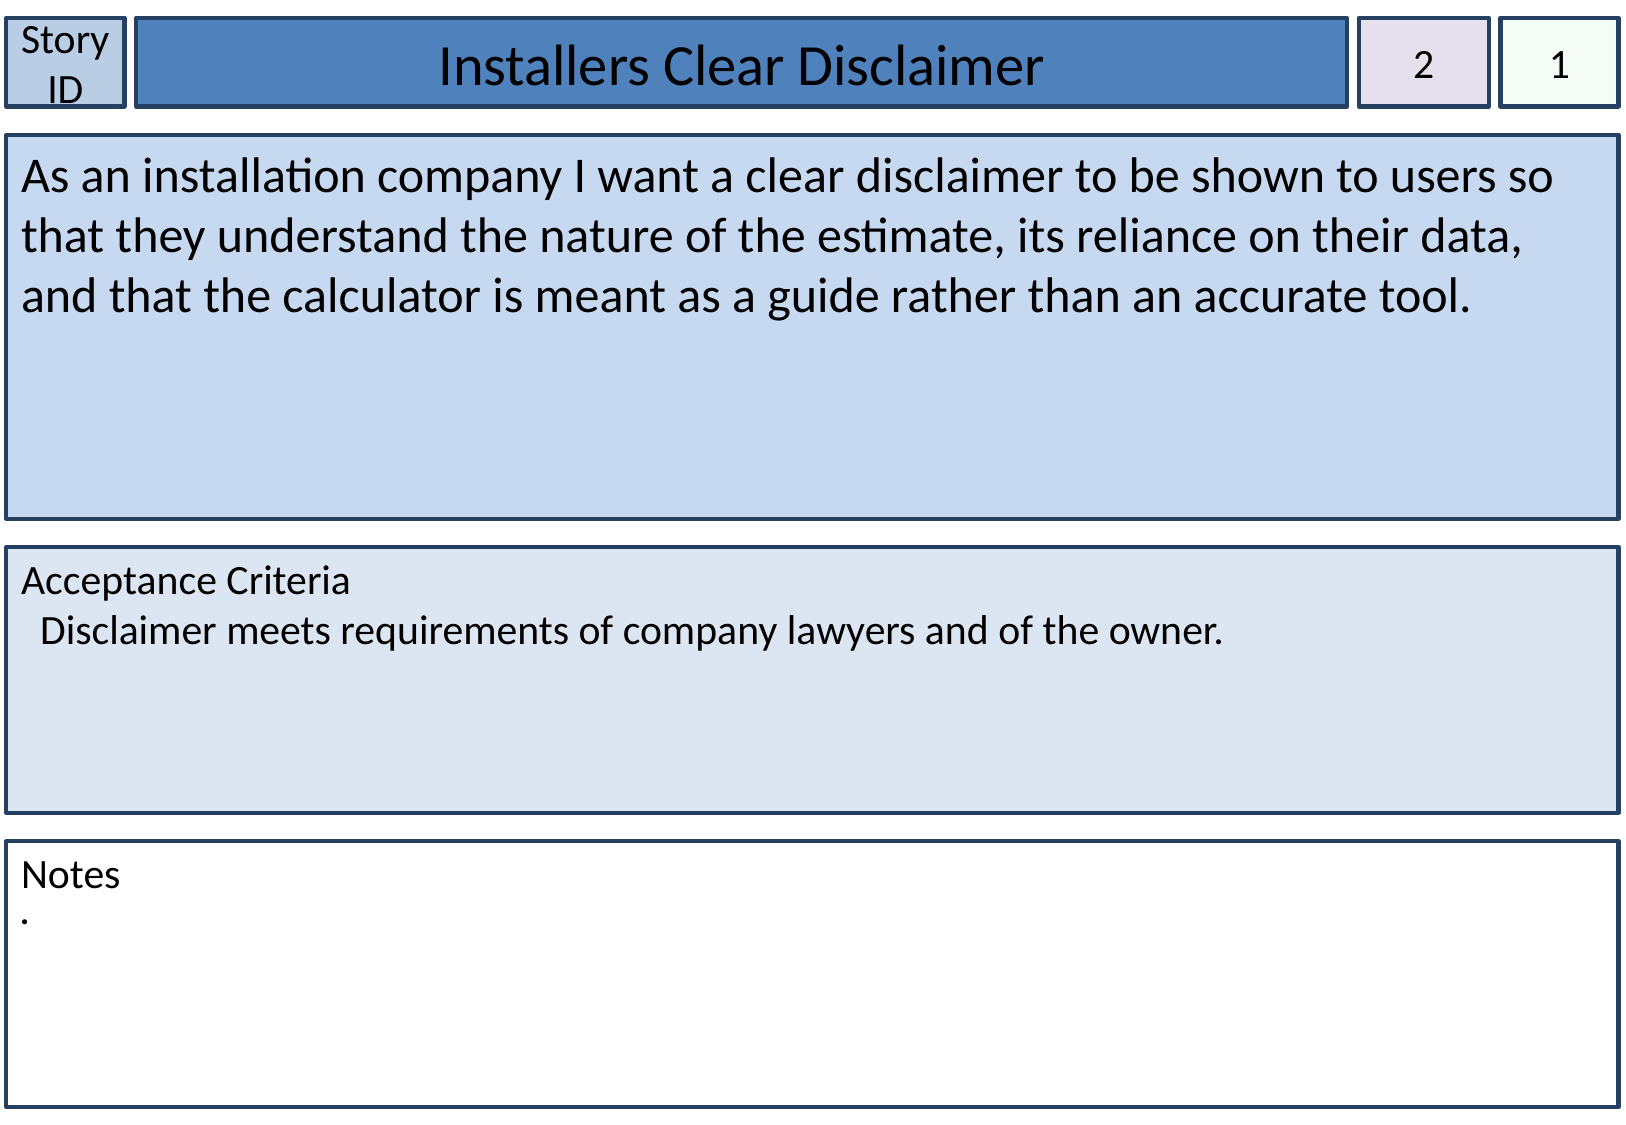

Story ID
Installers Clear Disclaimer
2
1
As an installation company I want a clear disclaimer to be shown to users so that they understand the nature of the estimate, its reliance on their data, and that the calculator is meant as a guide rather than an accurate tool.
Acceptance Criteria
 Disclaimer meets requirements of company lawyers and of the owner.
Notes